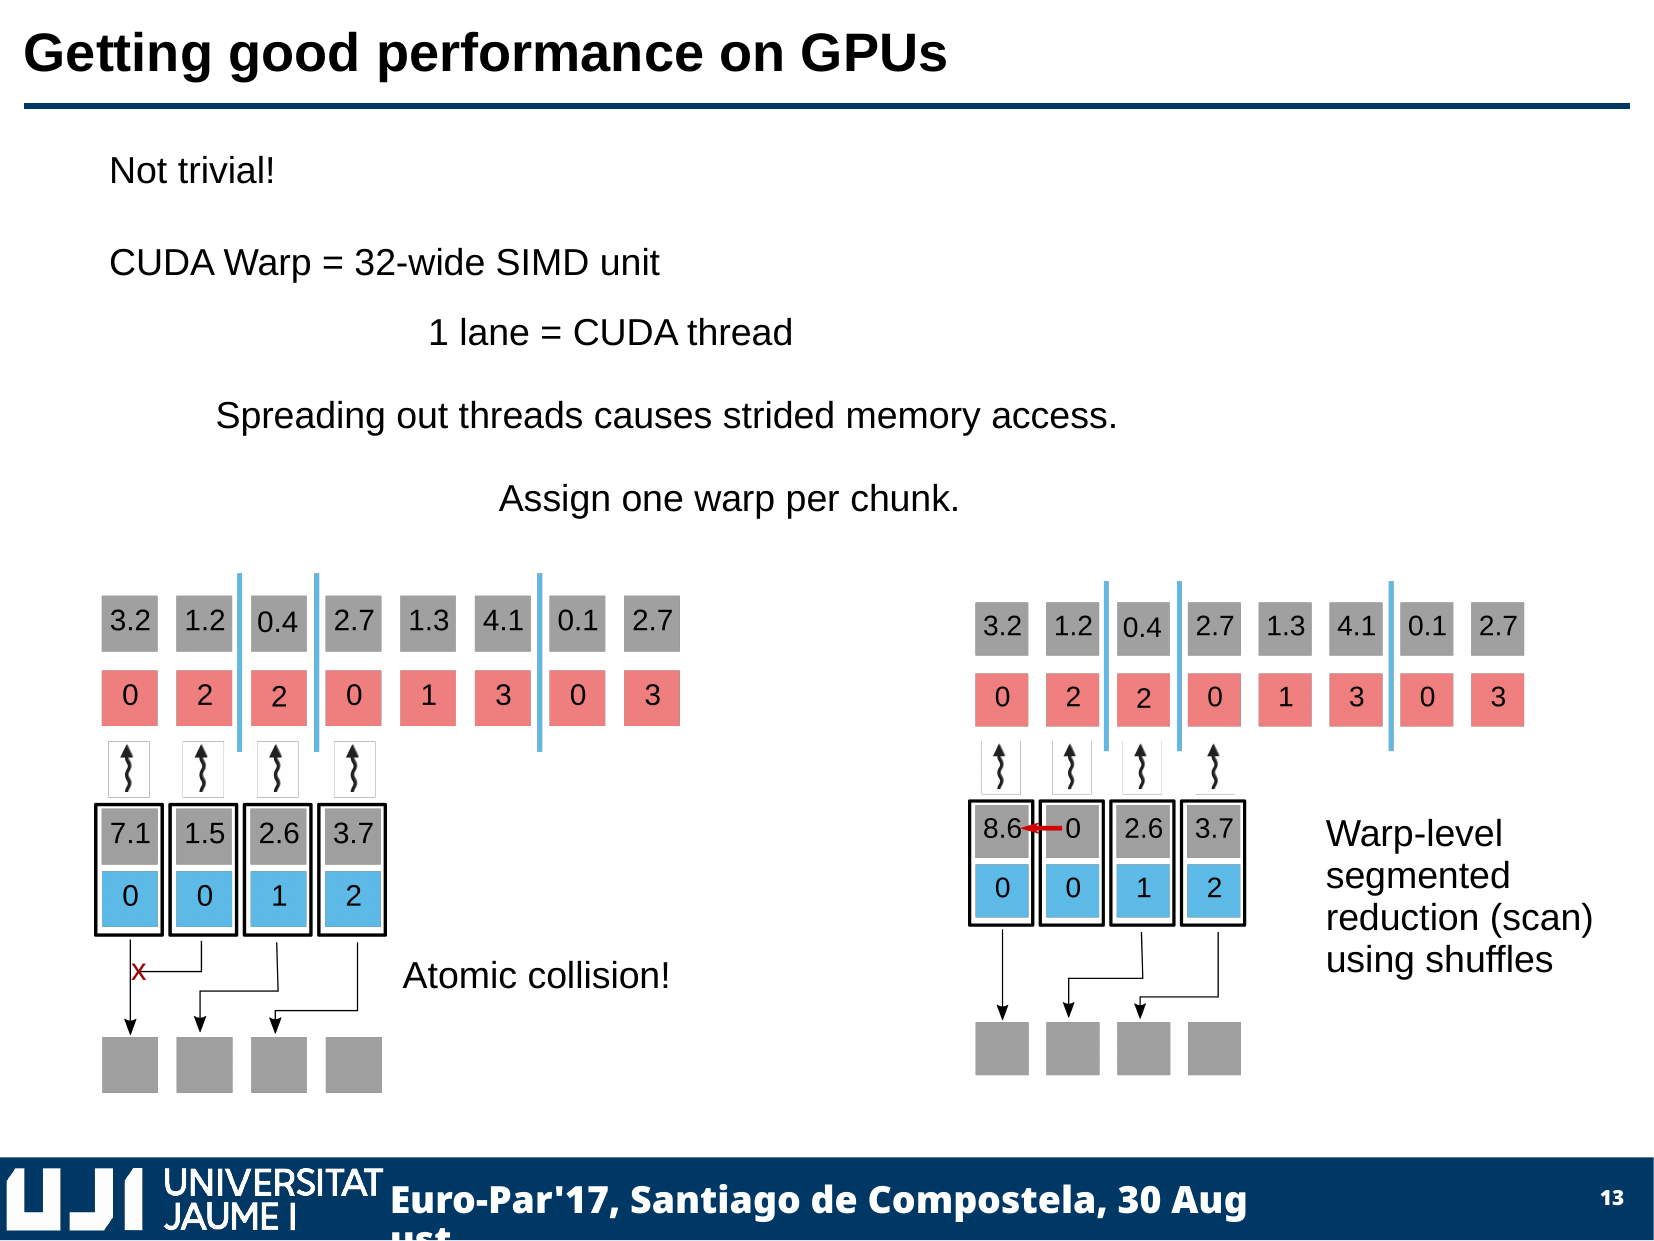

# Getting good performance on GPUs
Not trivial!
CUDA Warp = 32-wide SIMD unit
1 lane = CUDA thread
Spreading out threads causes strided memory access.
Assign one warp per chunk.
Warp-level segmented reduction (scan) using shuffles
Atomic collision!
Euro-Par'17, Santiago de Compostela, 30 August
13